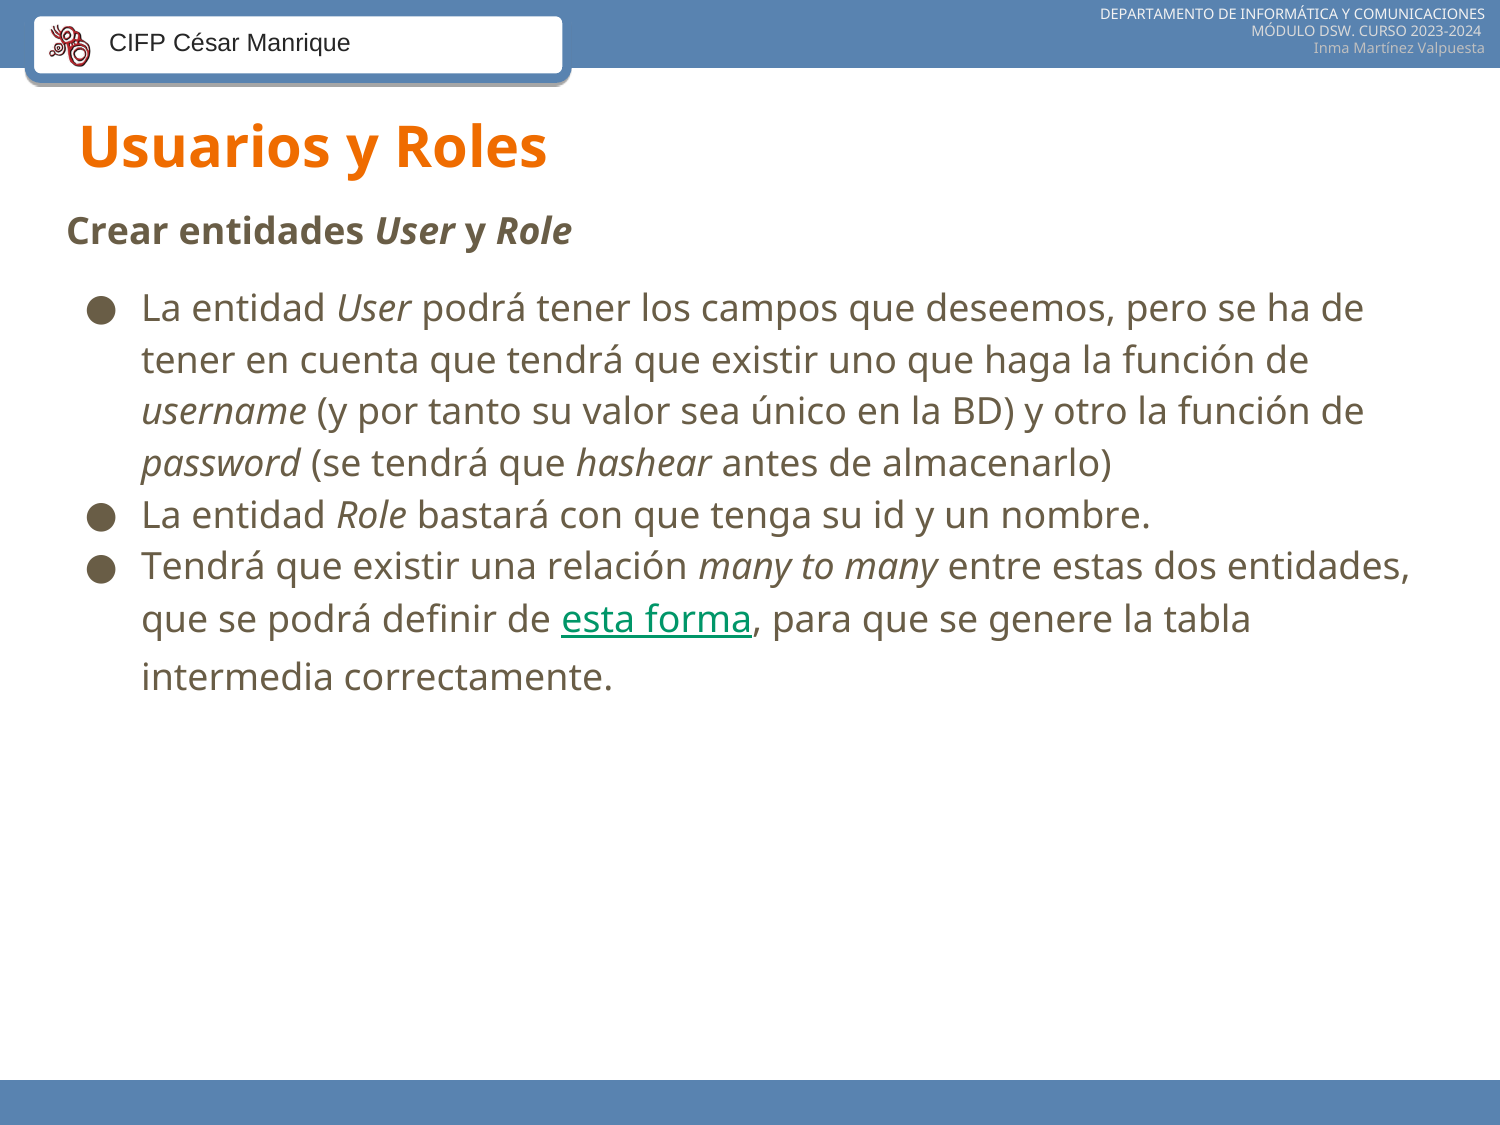

Usuarios y Roles
# Crear entidades User y Role
La entidad User podrá tener los campos que deseemos, pero se ha de tener en cuenta que tendrá que existir uno que haga la función de username (y por tanto su valor sea único en la BD) y otro la función de password (se tendrá que hashear antes de almacenarlo)
La entidad Role bastará con que tenga su id y un nombre.
Tendrá que existir una relación many to many entre estas dos entidades, que se podrá definir de esta forma, para que se genere la tabla intermedia correctamente.